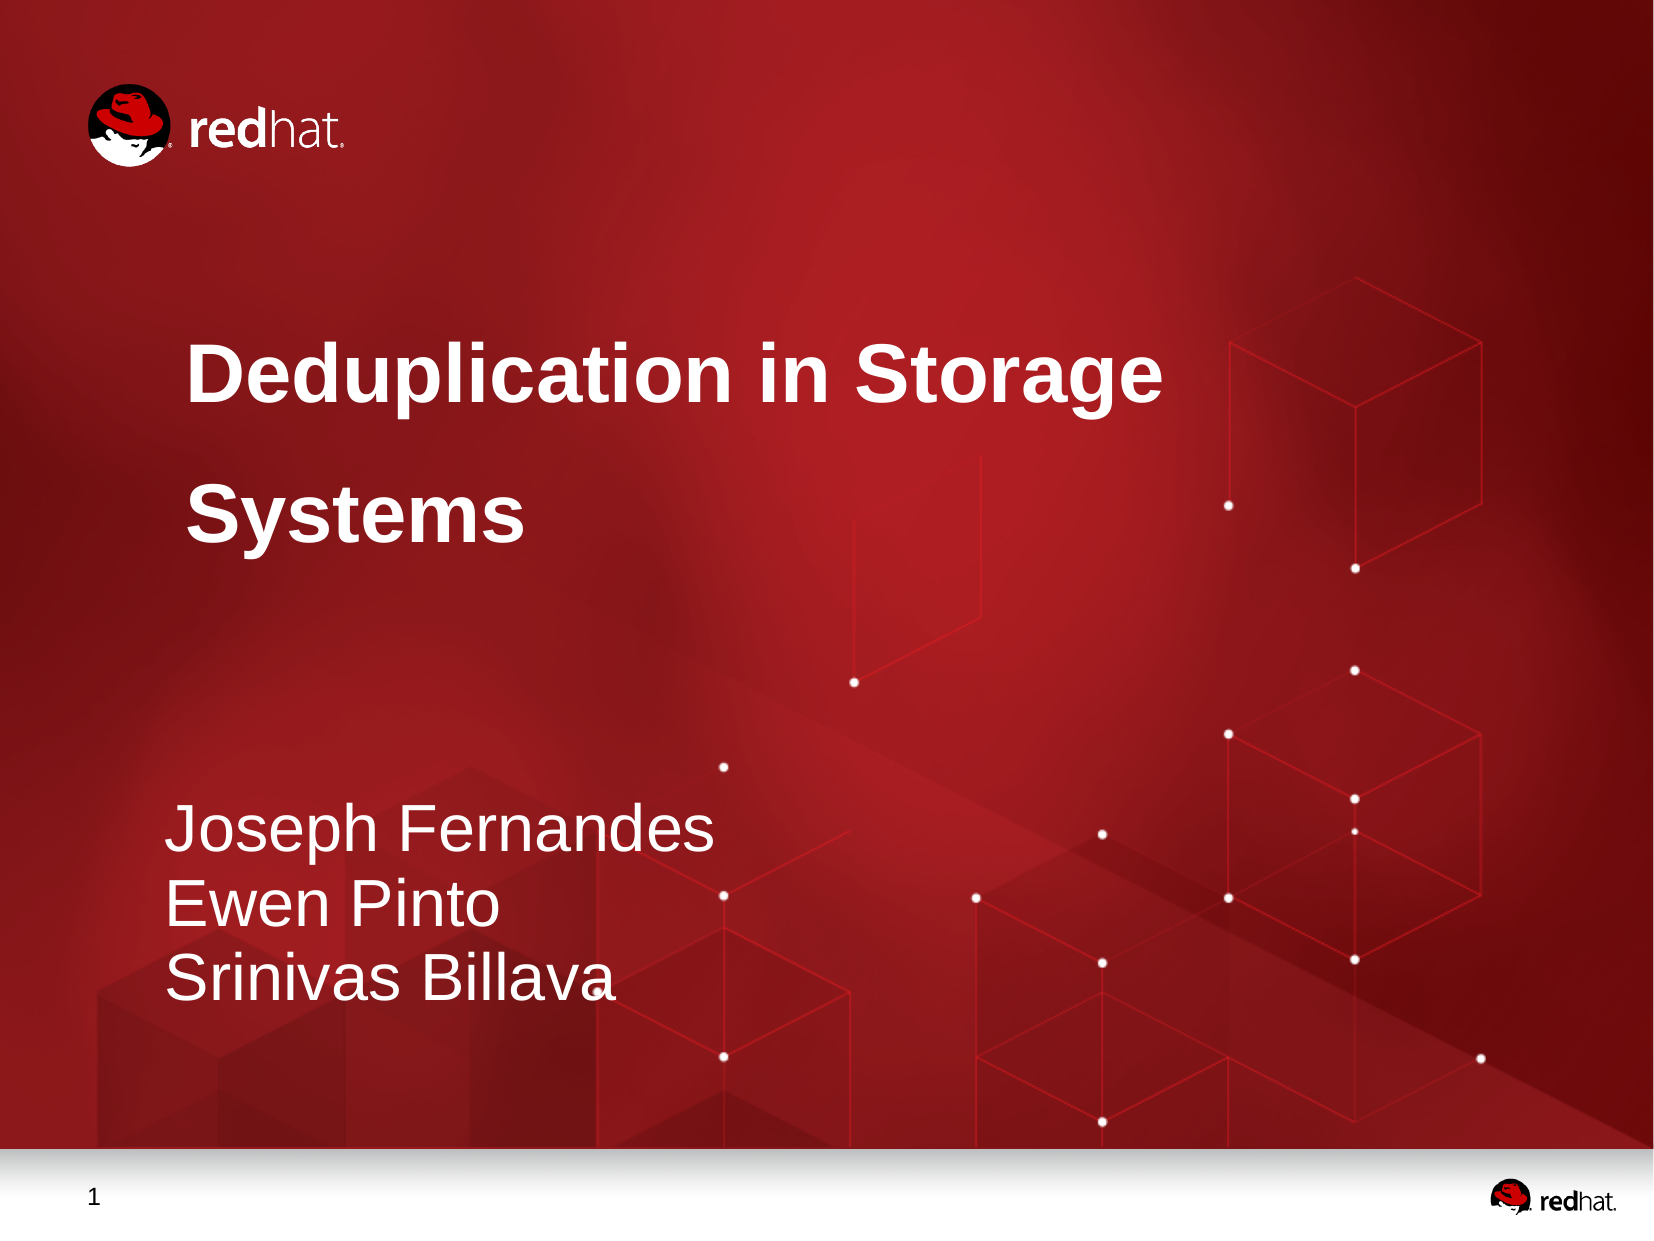

Deduplication in Storage Systems
Joseph Fernandes
Ewen Pinto
Srinivas Billava